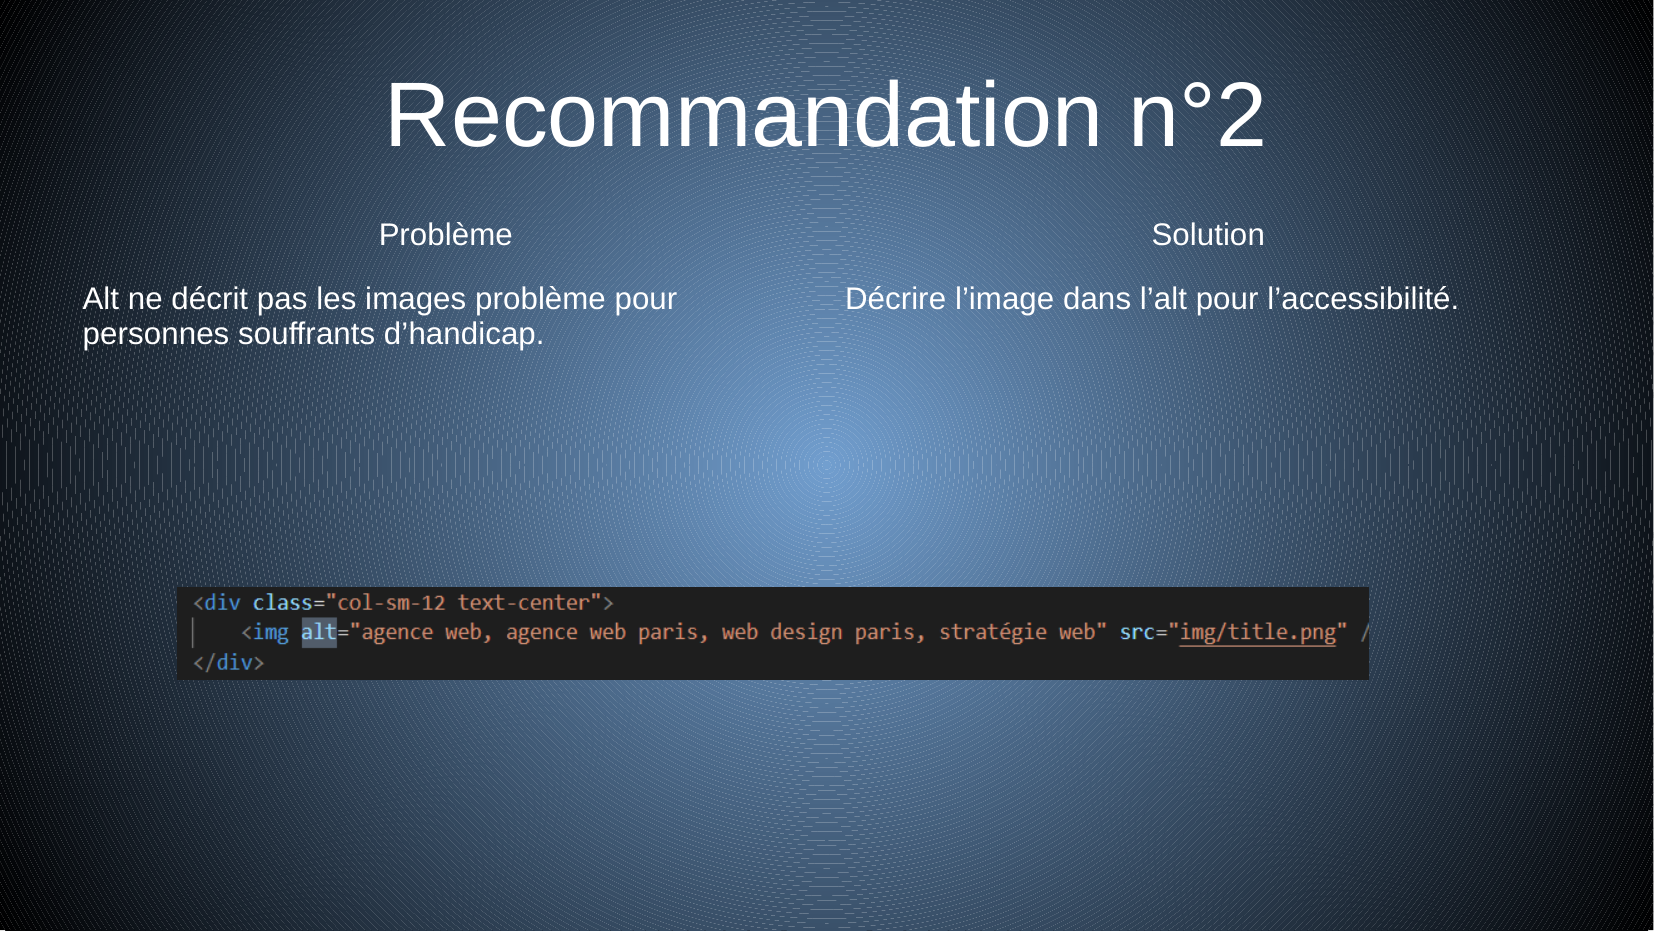

# Recommandation n°2
Problème
Alt ne décrit pas les images problème pour personnes souffrants d’handicap.
Solution
Décrire l’image dans l’alt pour l’accessibilité.